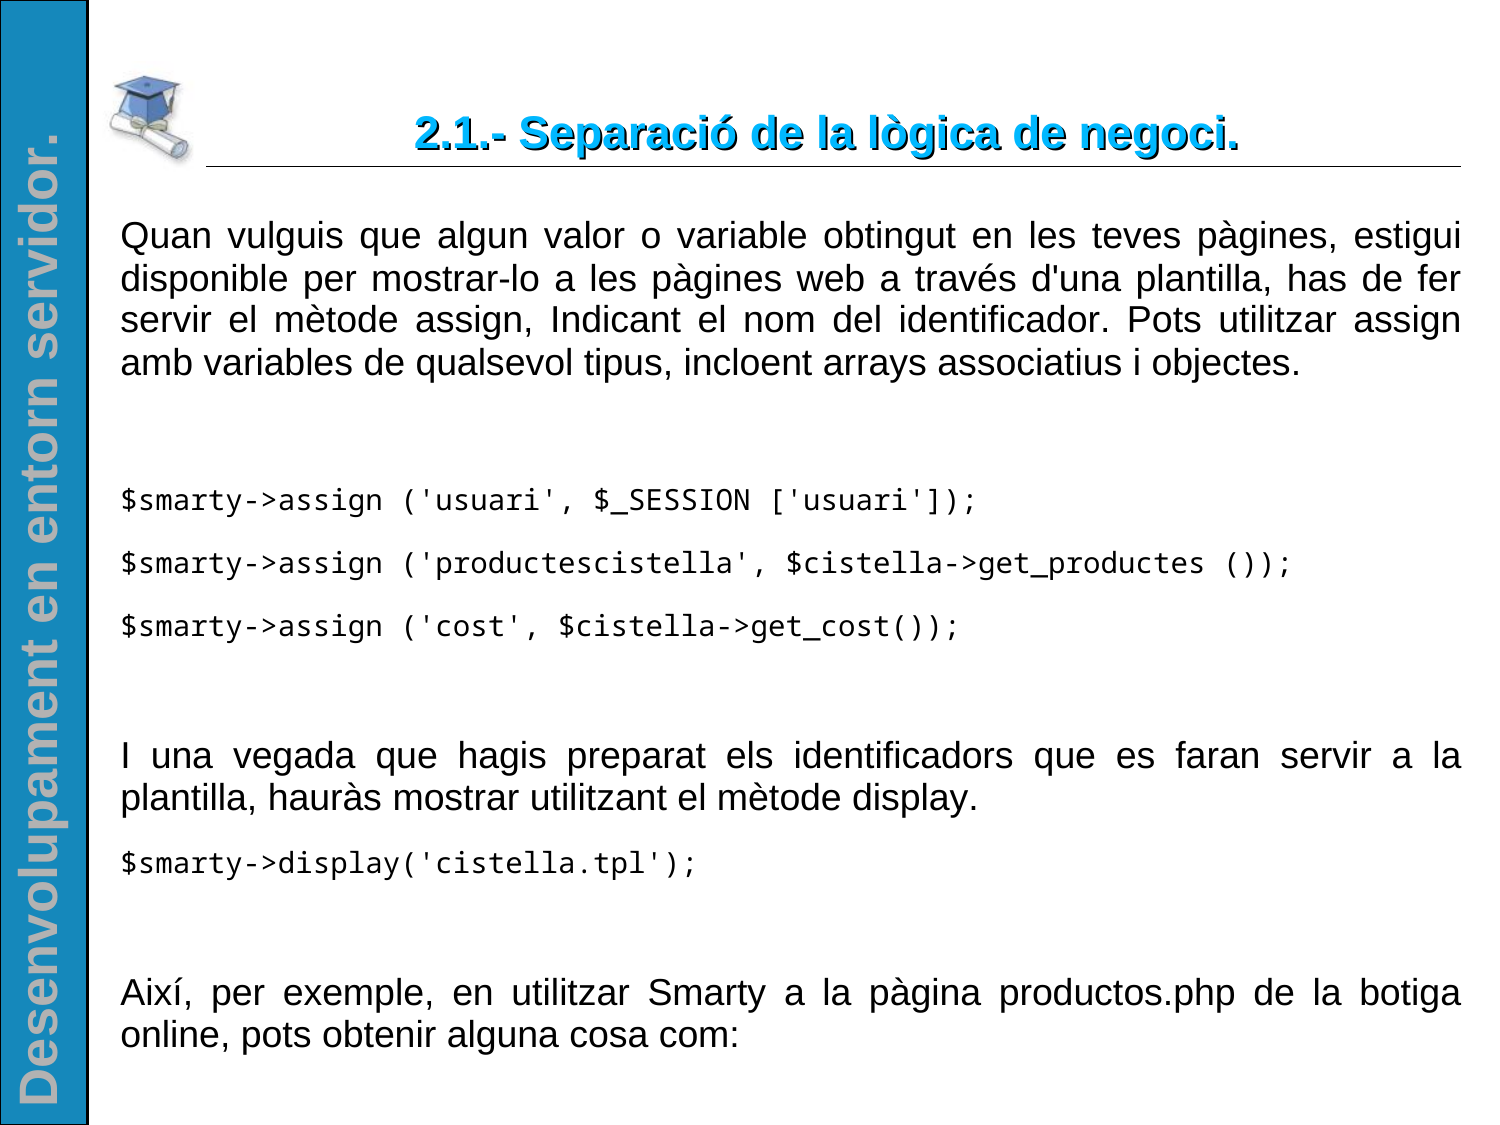

# 2.1.- Separació de la lògica de negoci.
Quan vulguis que algun valor o variable obtingut en les teves pàgines, estigui disponible per mostrar-lo a les pàgines web a través d'una plantilla, has de fer servir el mètode assign, Indicant el nom del identificador. Pots utilitzar assign amb variables de qualsevol tipus, incloent arrays associatius i objectes.
$smarty->assign ('usuari', $_SESSION ['usuari']);
$smarty->assign ('productescistella', $cistella->get_productes ());
$smarty->assign ('cost', $cistella->get_cost());
I una vegada que hagis preparat els identificadors que es faran servir a la plantilla, hauràs mostrar utilitzant el mètode display.
$smarty->display('cistella.tpl');
Així, per exemple, en utilitzar Smarty a la pàgina productos.php de la botiga online, pots obtenir alguna cosa com: